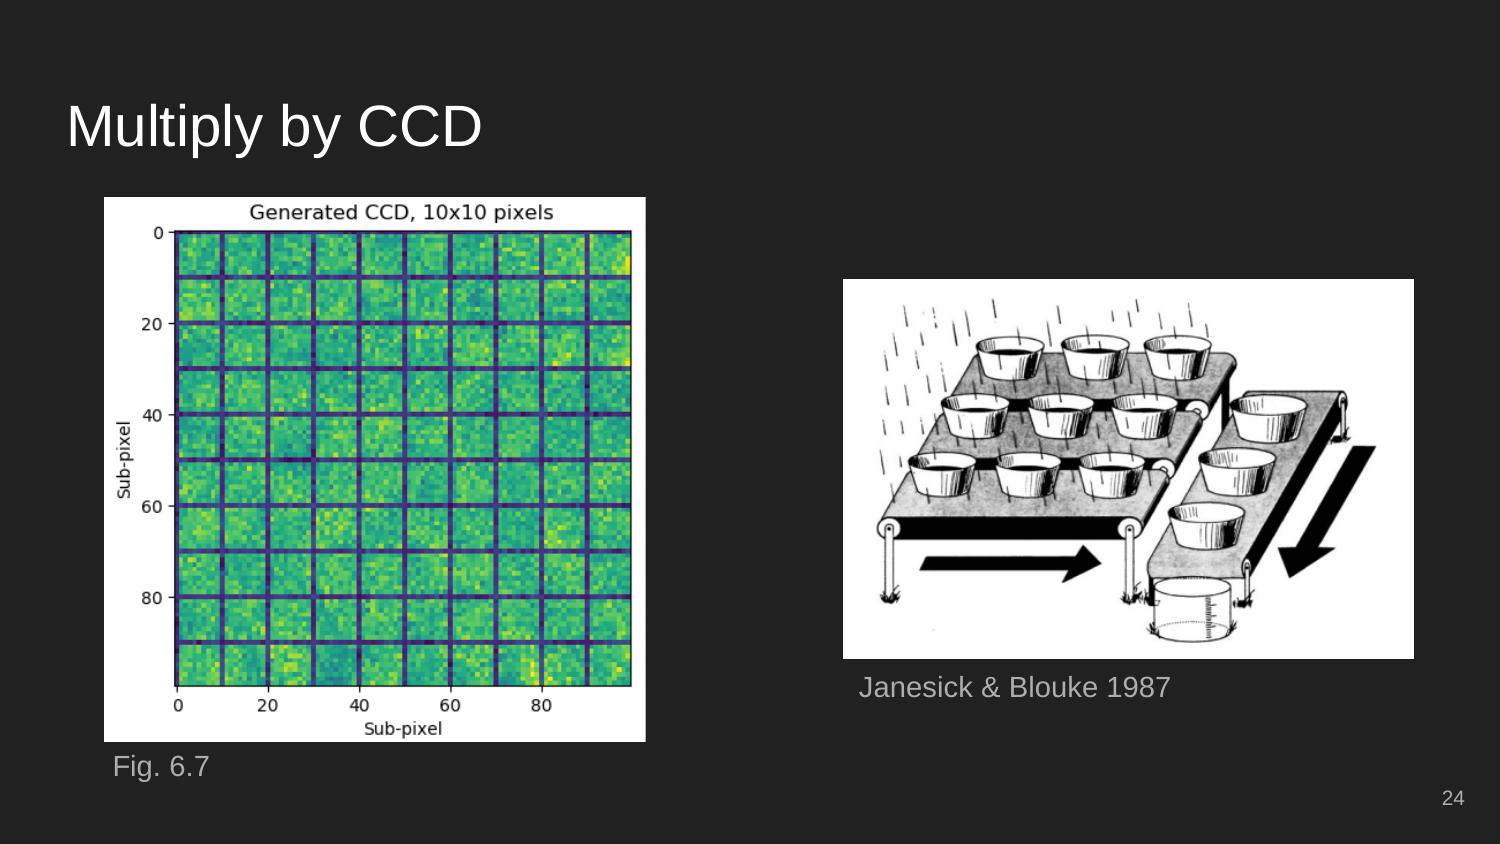

# Multiply by CCD
Janesick & Blouke 1987
Fig. 6.7